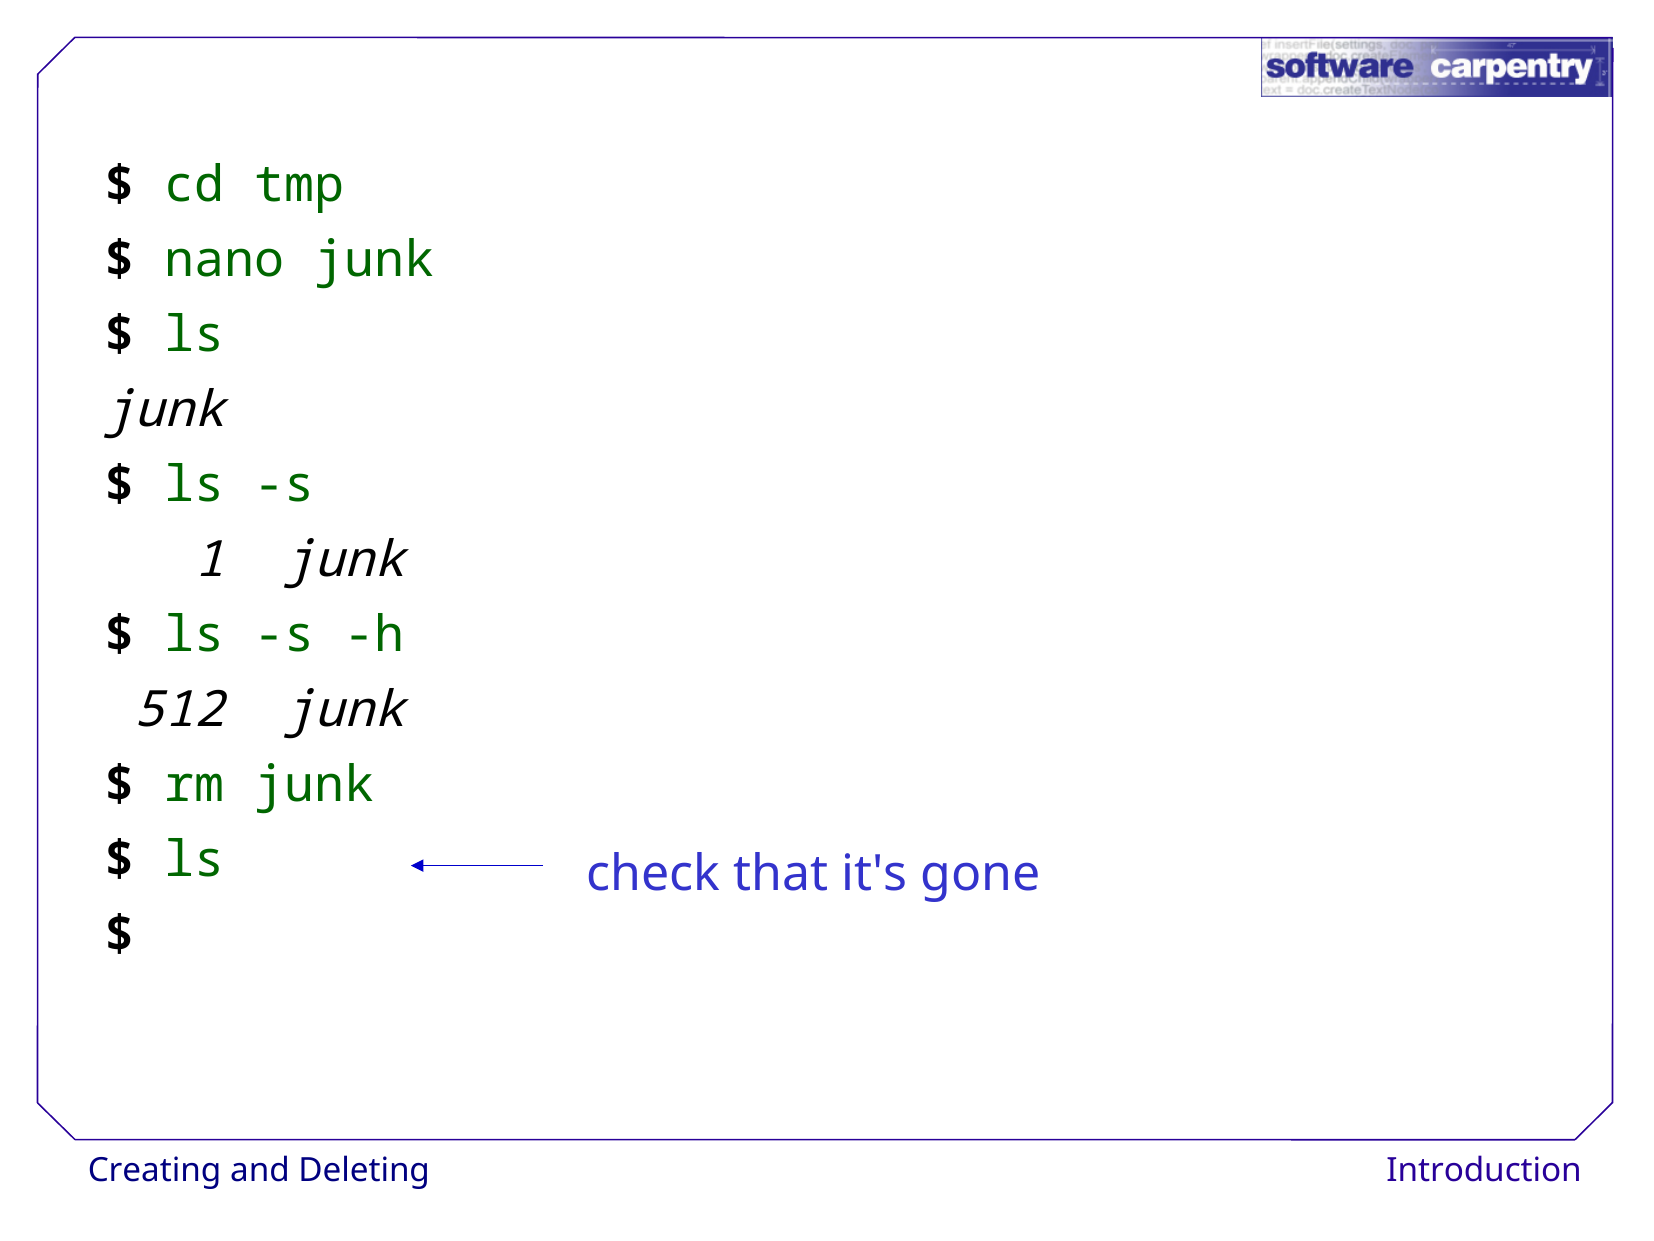

$ cd tmp
$ nano junk
$ ls
junk
$ ls -s
 1 junk
$ ls -s -h
 512 junk
$ rm junk
$ ls
$
check that it's gone